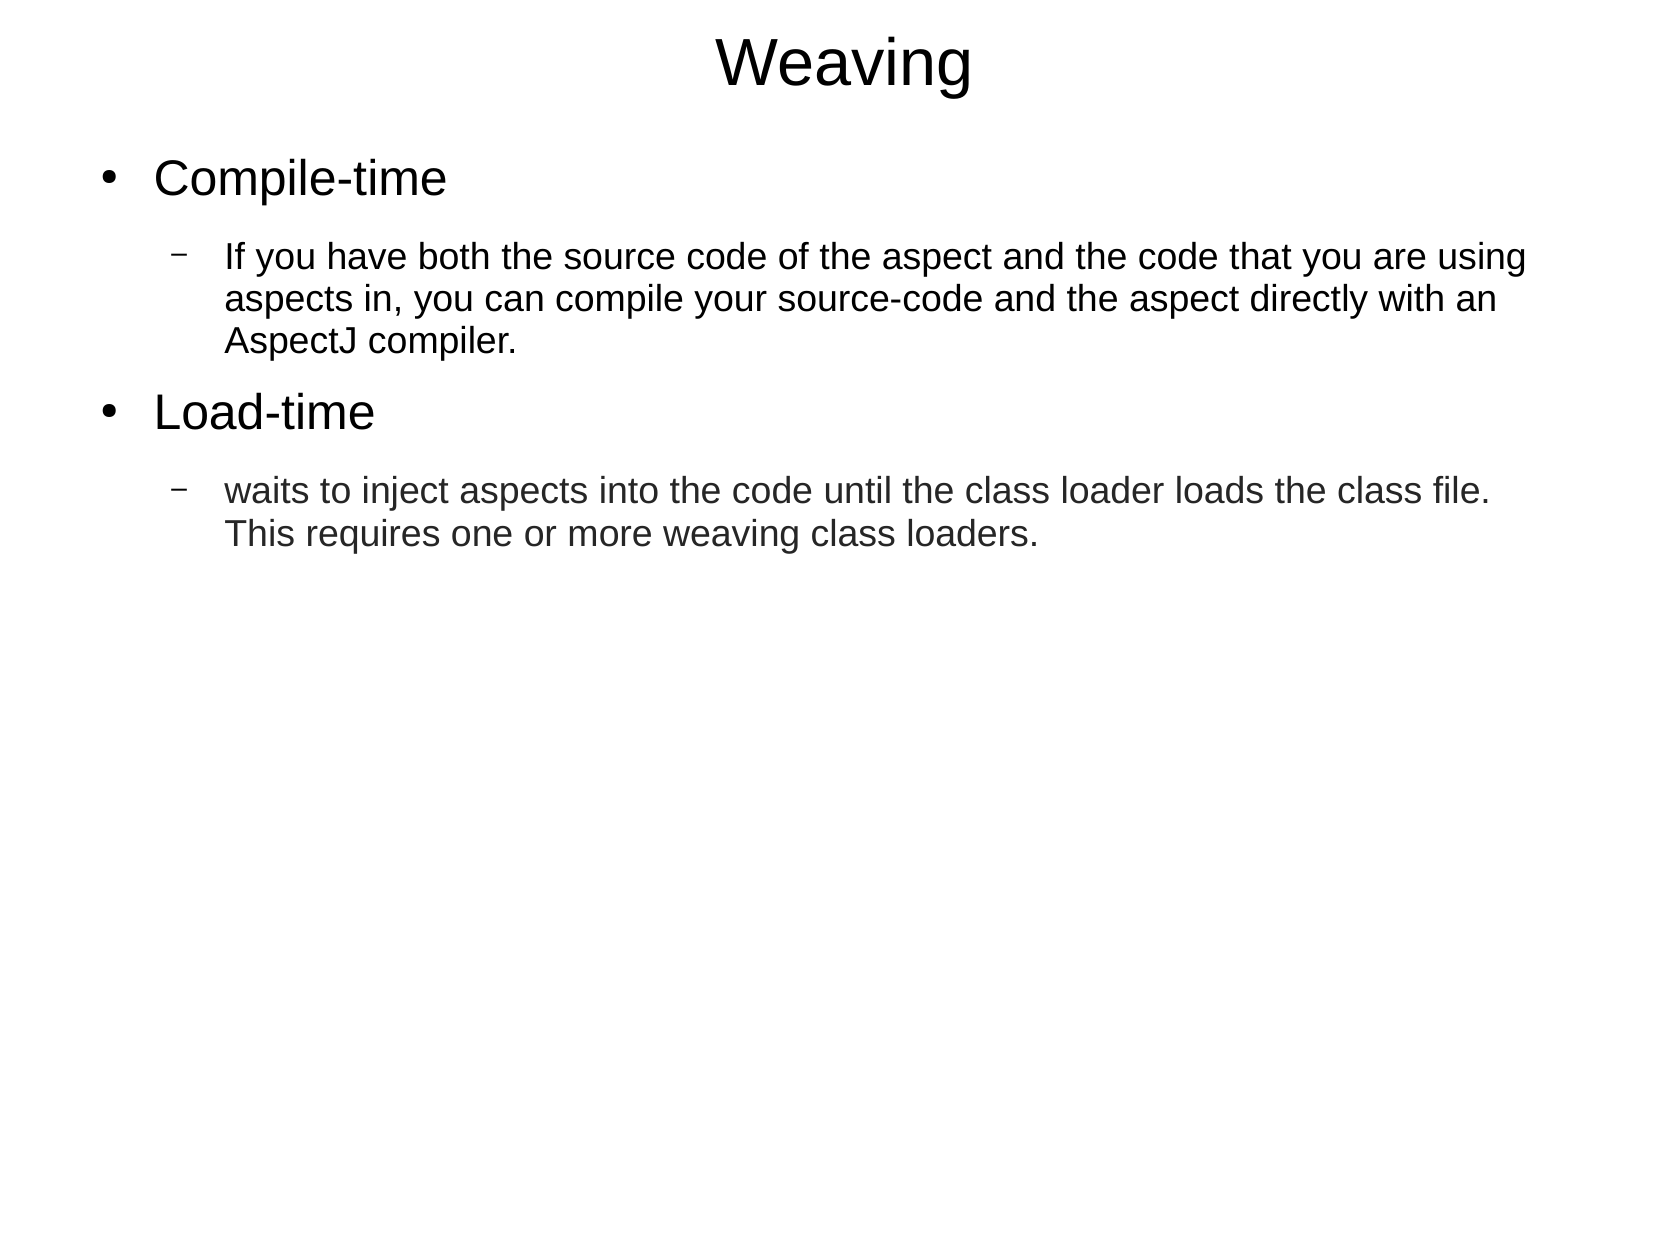

# Weaving
Compile-time
If you have both the source code of the aspect and the code that you are using aspects in, you can compile your source-code and the aspect directly with an AspectJ compiler.
Load-time
waits to inject aspects into the code until the class loader loads the class file. This requires one or more weaving class loaders.